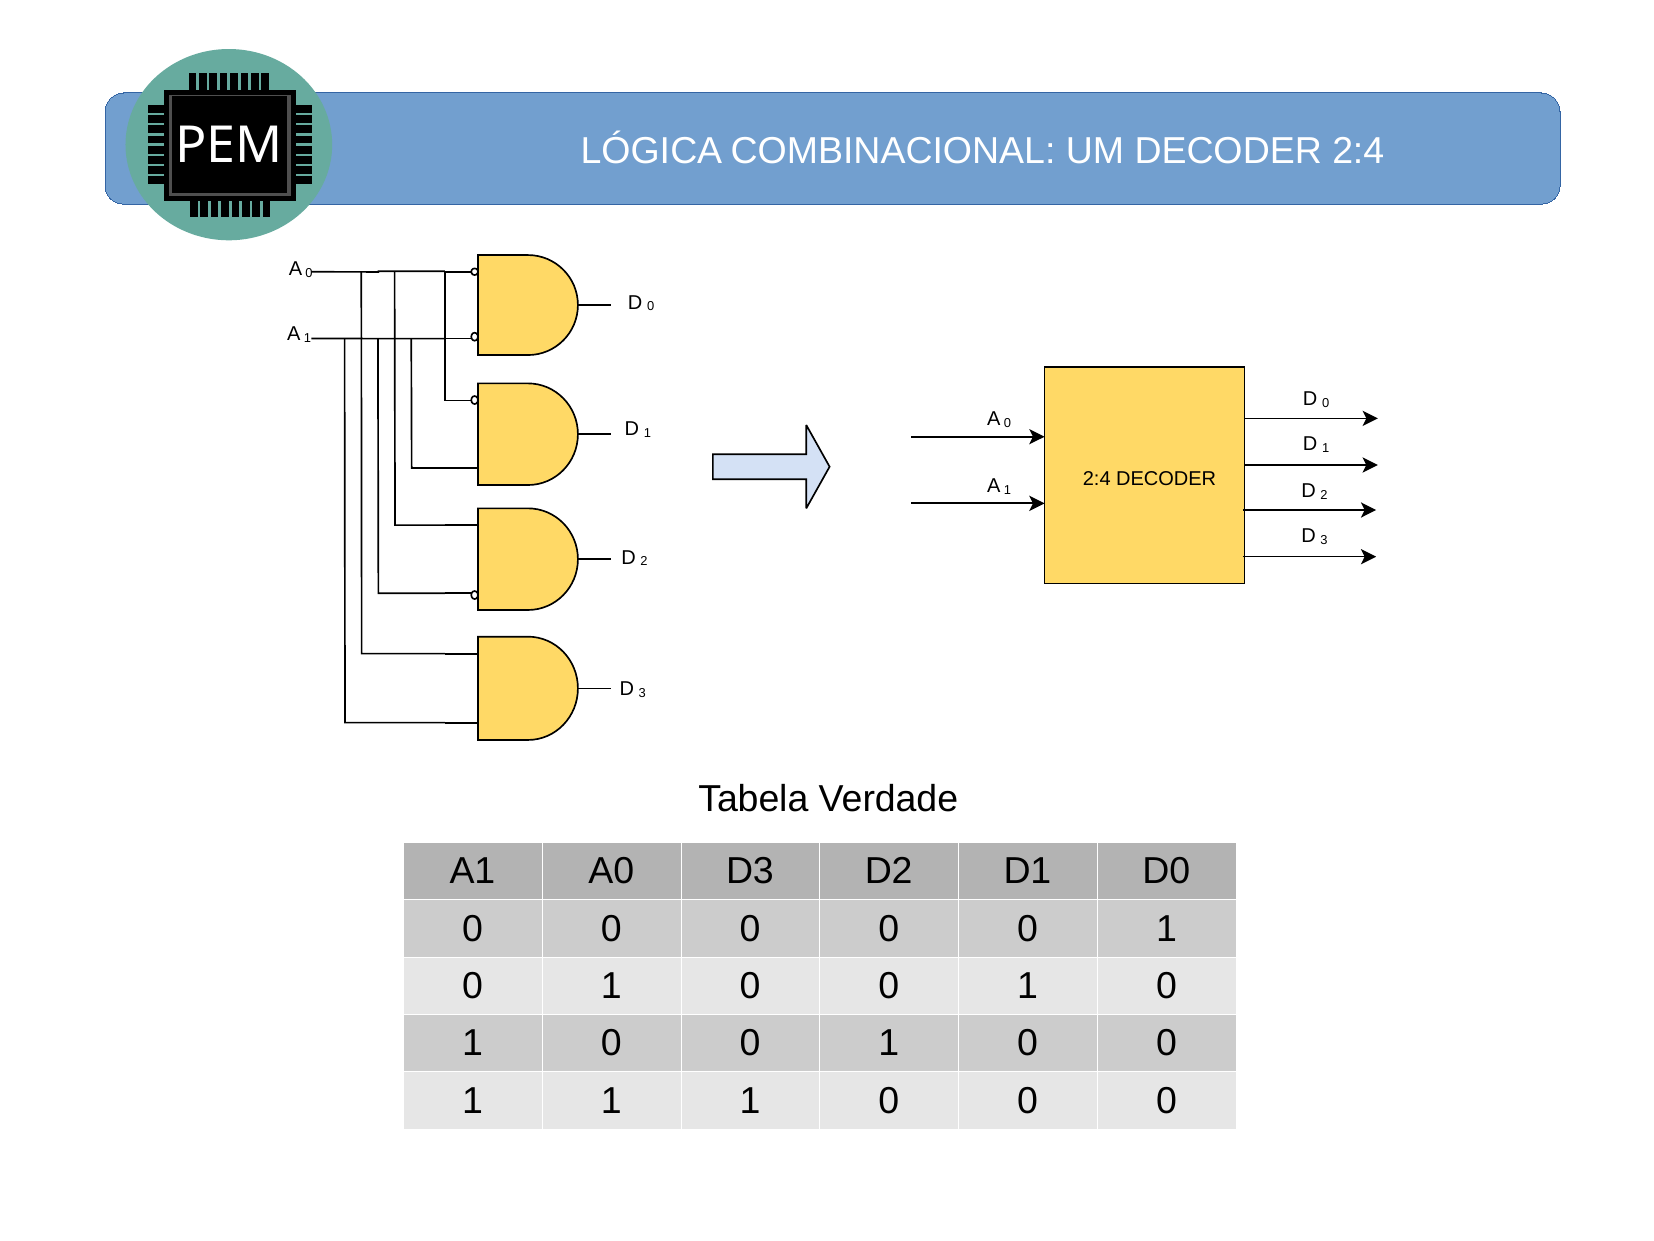

LÓGICA COMBINACIONAL: UM DECODER 2:4
Tabela Verdade
| A1 | A0 | D3 | D2 | D1 | D0 |
| --- | --- | --- | --- | --- | --- |
| 0 | 0 | 0 | 0 | 0 | 1 |
| 0 | 1 | 0 | 0 | 1 | 0 |
| 1 | 0 | 0 | 1 | 0 | 0 |
| 1 | 1 | 1 | 0 | 0 | 0 |